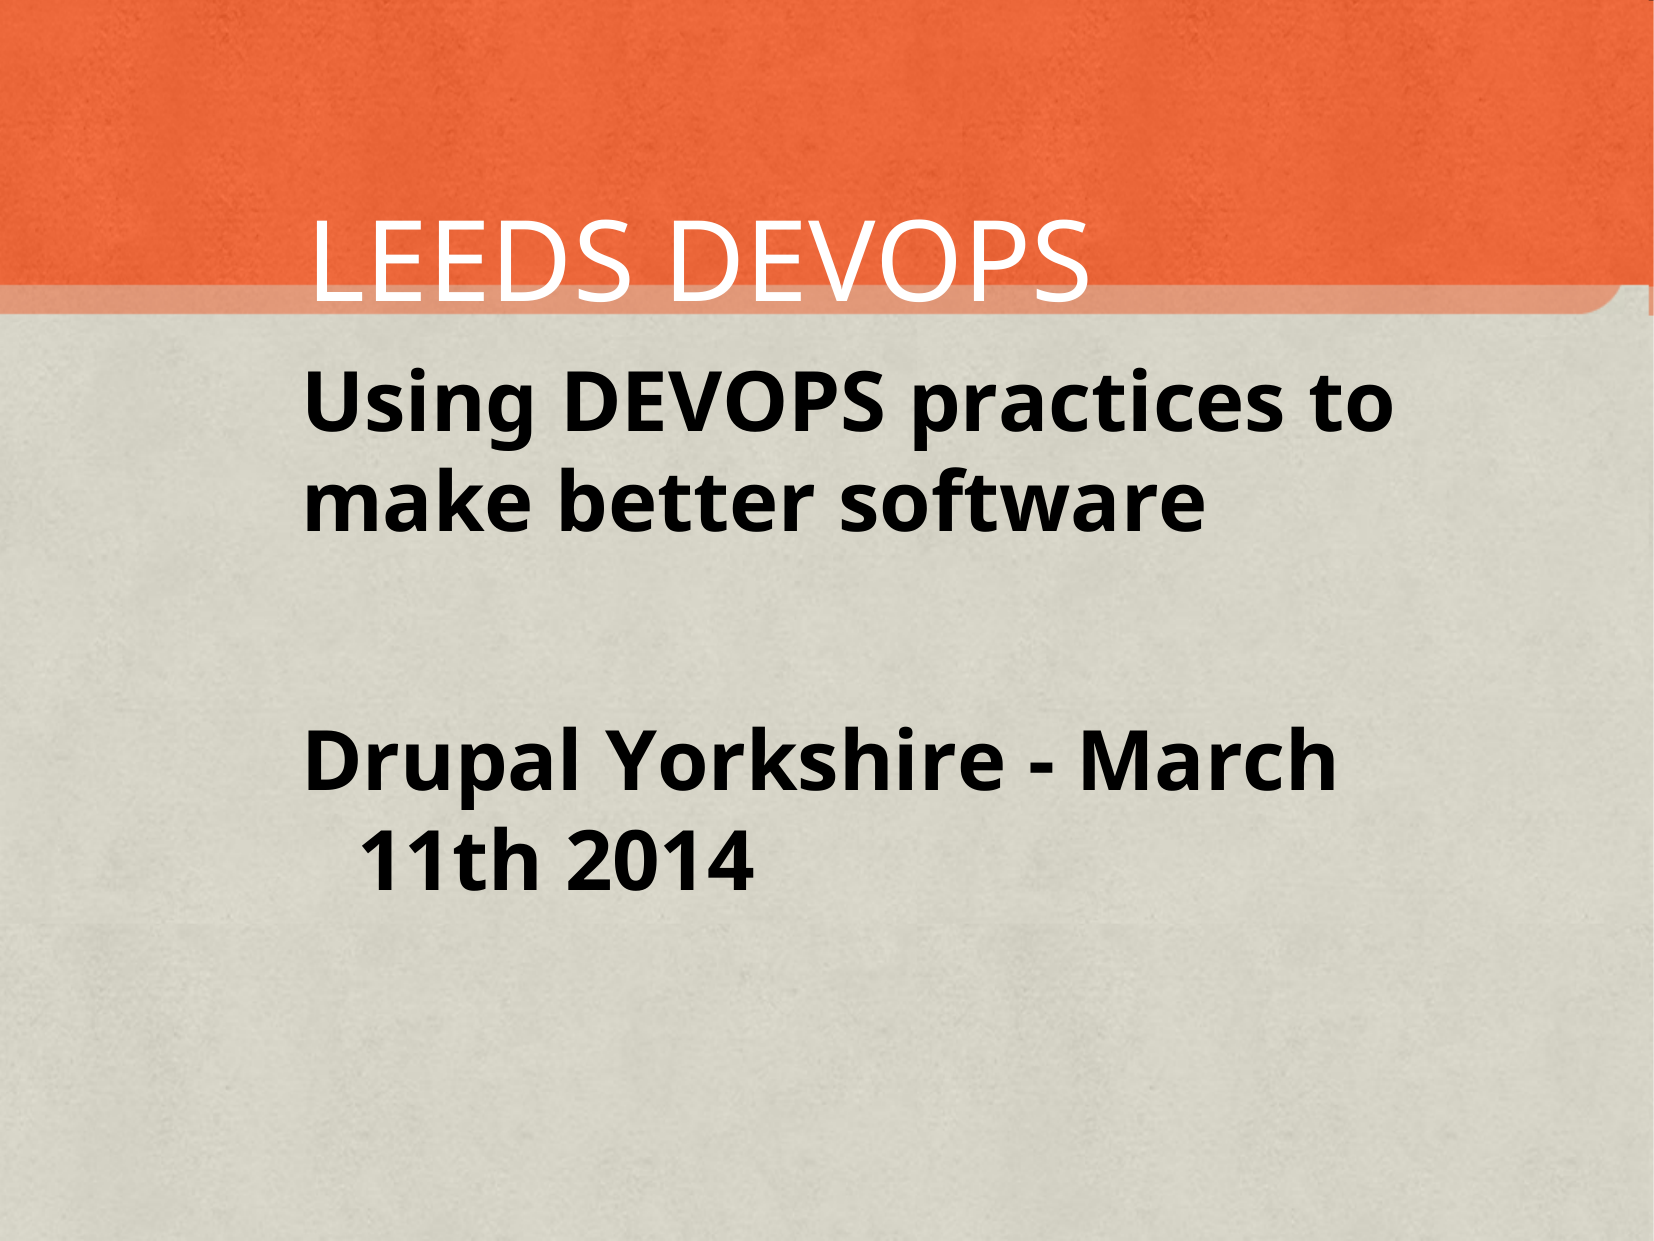

# LEEDS DEVOPS
Using DEVOPS practices to make better software
Drupal Yorkshire - March 11th 2014